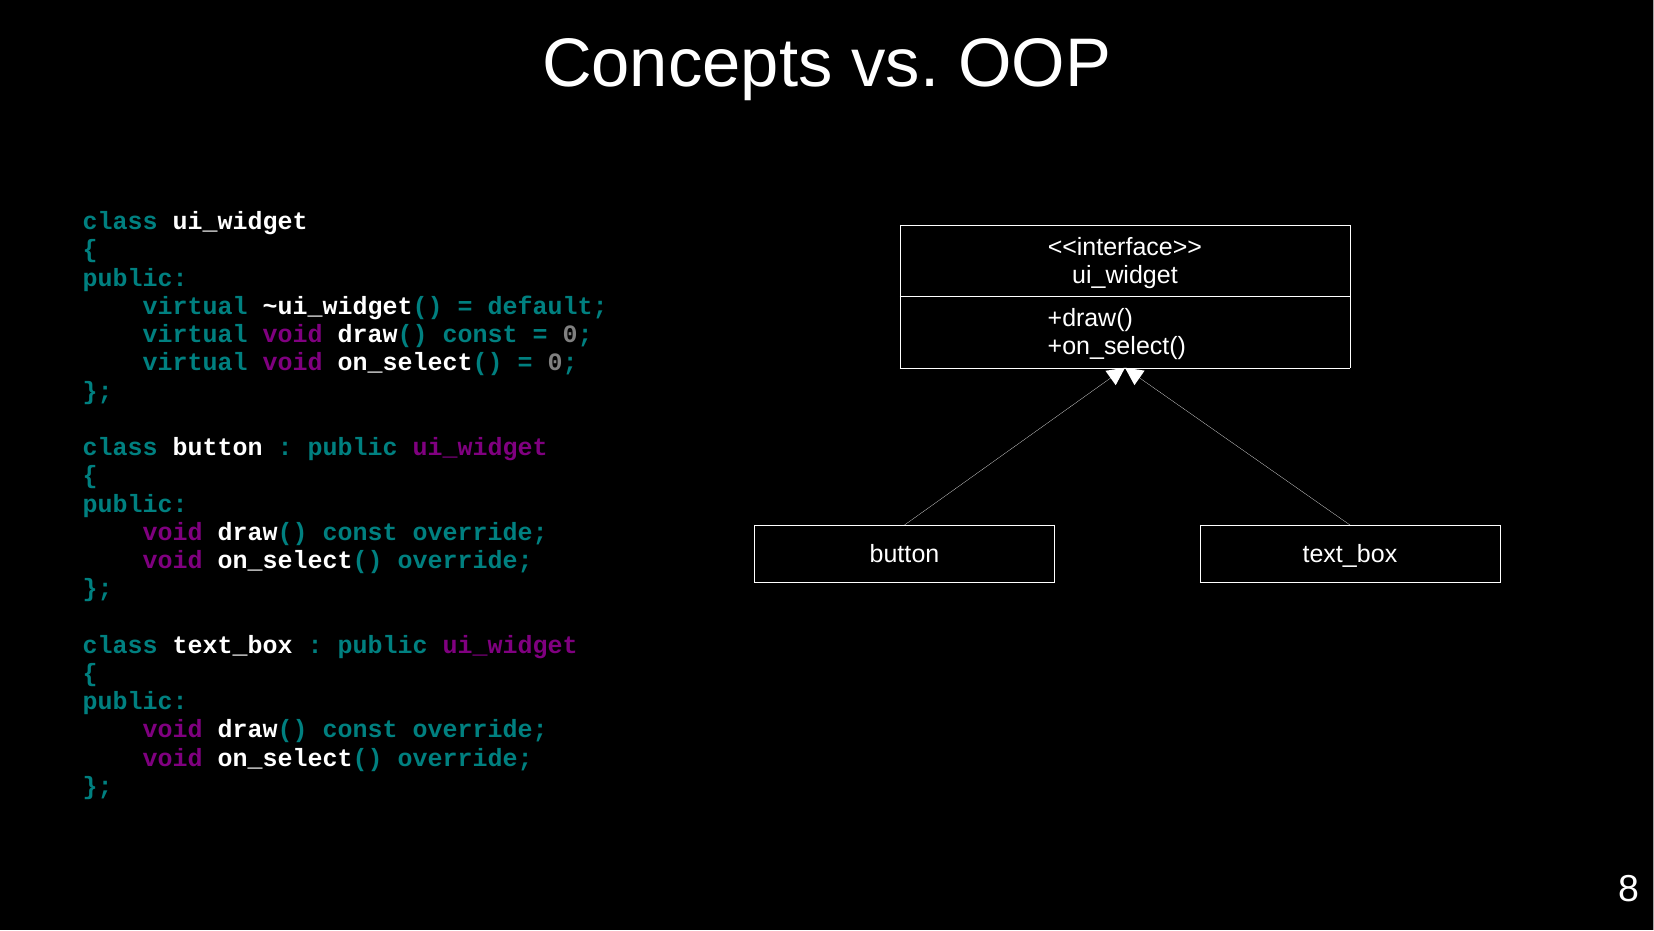

# Concepts vs. OOP
class ui_widget
{
public:
 virtual ~ui_widget() = default;
 virtual void draw() const = 0;
 virtual void on_select() = 0;
};
class button : public ui_widget
{
public:
 void draw() const override;
 void on_select() override;
};
class text_box : public ui_widget
{
public:
 void draw() const override;
 void on_select() override;
};
| <<interface>> ui\_widget |
| --- |
| +draw() +on\_select() |
| button |
| --- |
| text\_box |
| --- |